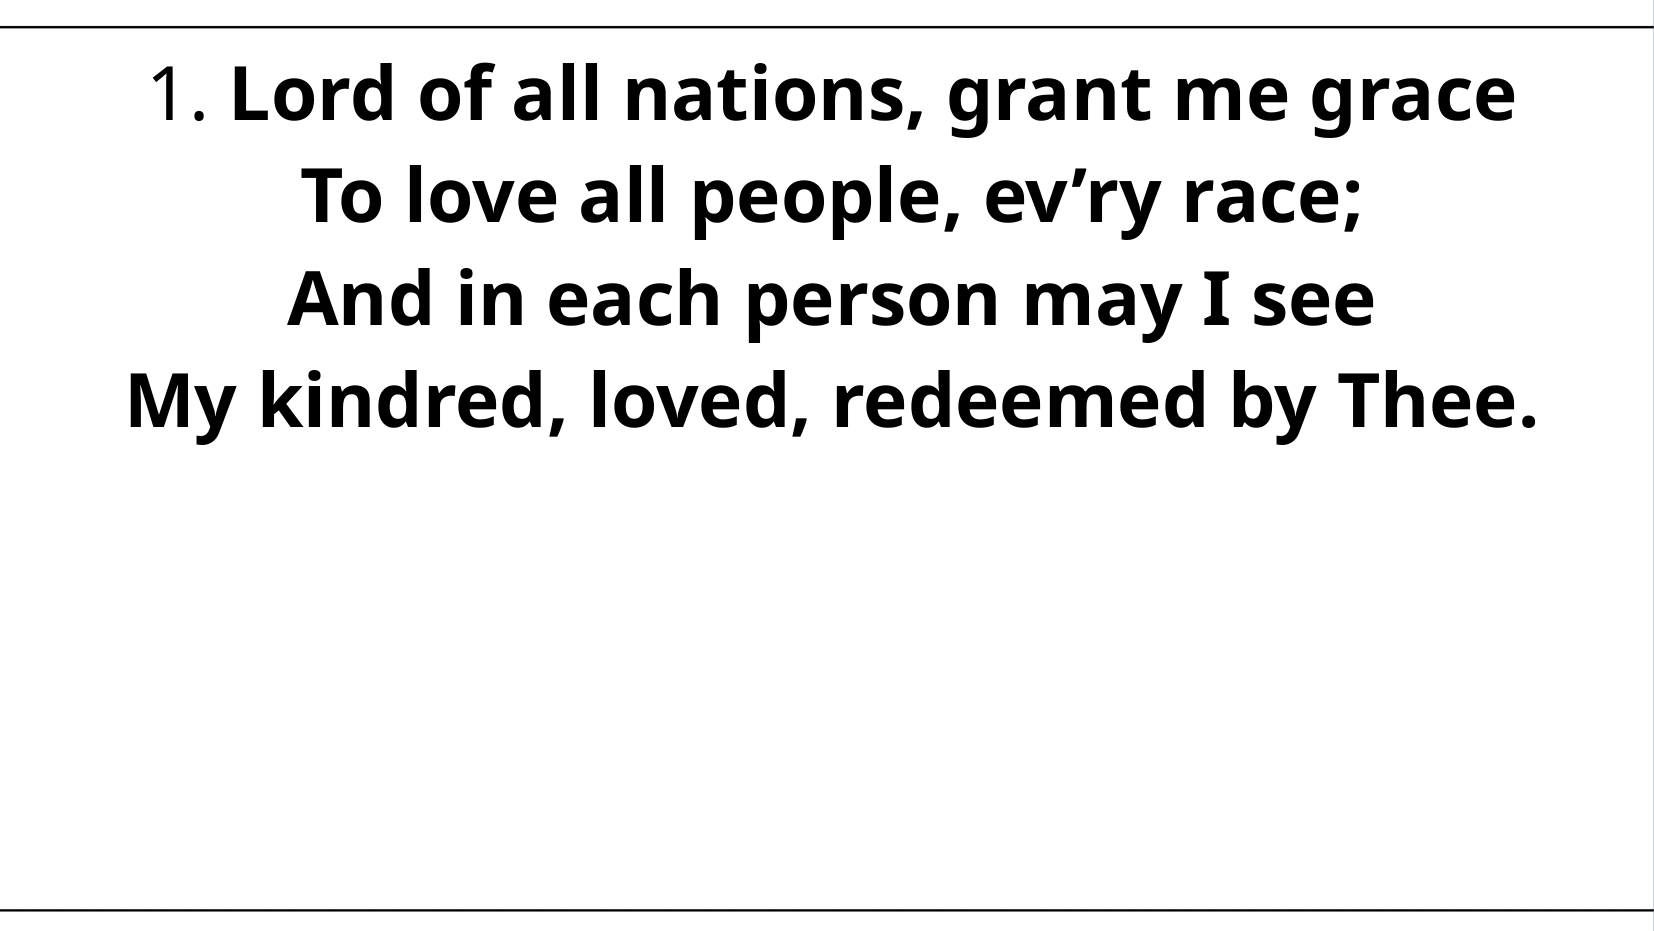

1. Lord of all nations, grant me grace
To love all people, ev’ry race;
And in each person may I see
My kindred, loved, redeemed by Thee.